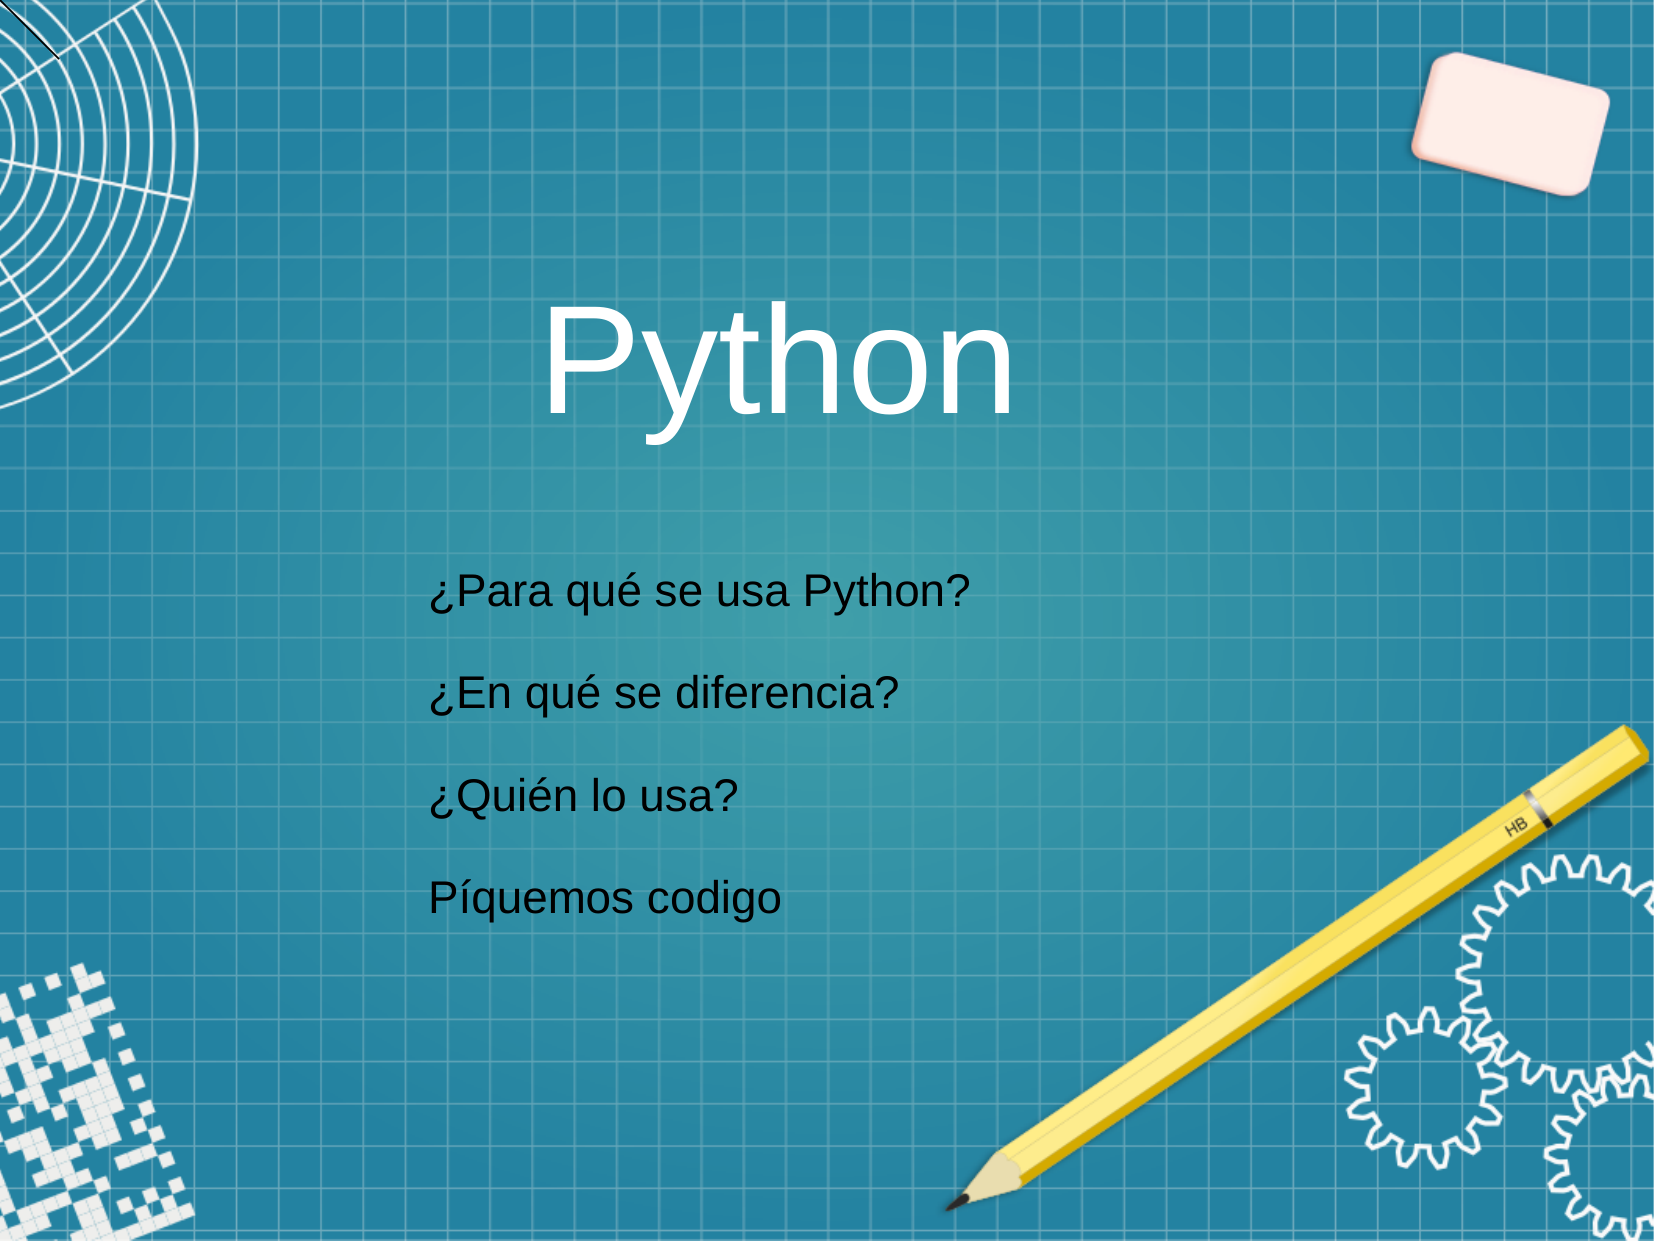

# Python
¿Para qué se usa Python?
¿En qué se diferencia?
¿Quién lo usa?
Píquemos codigo